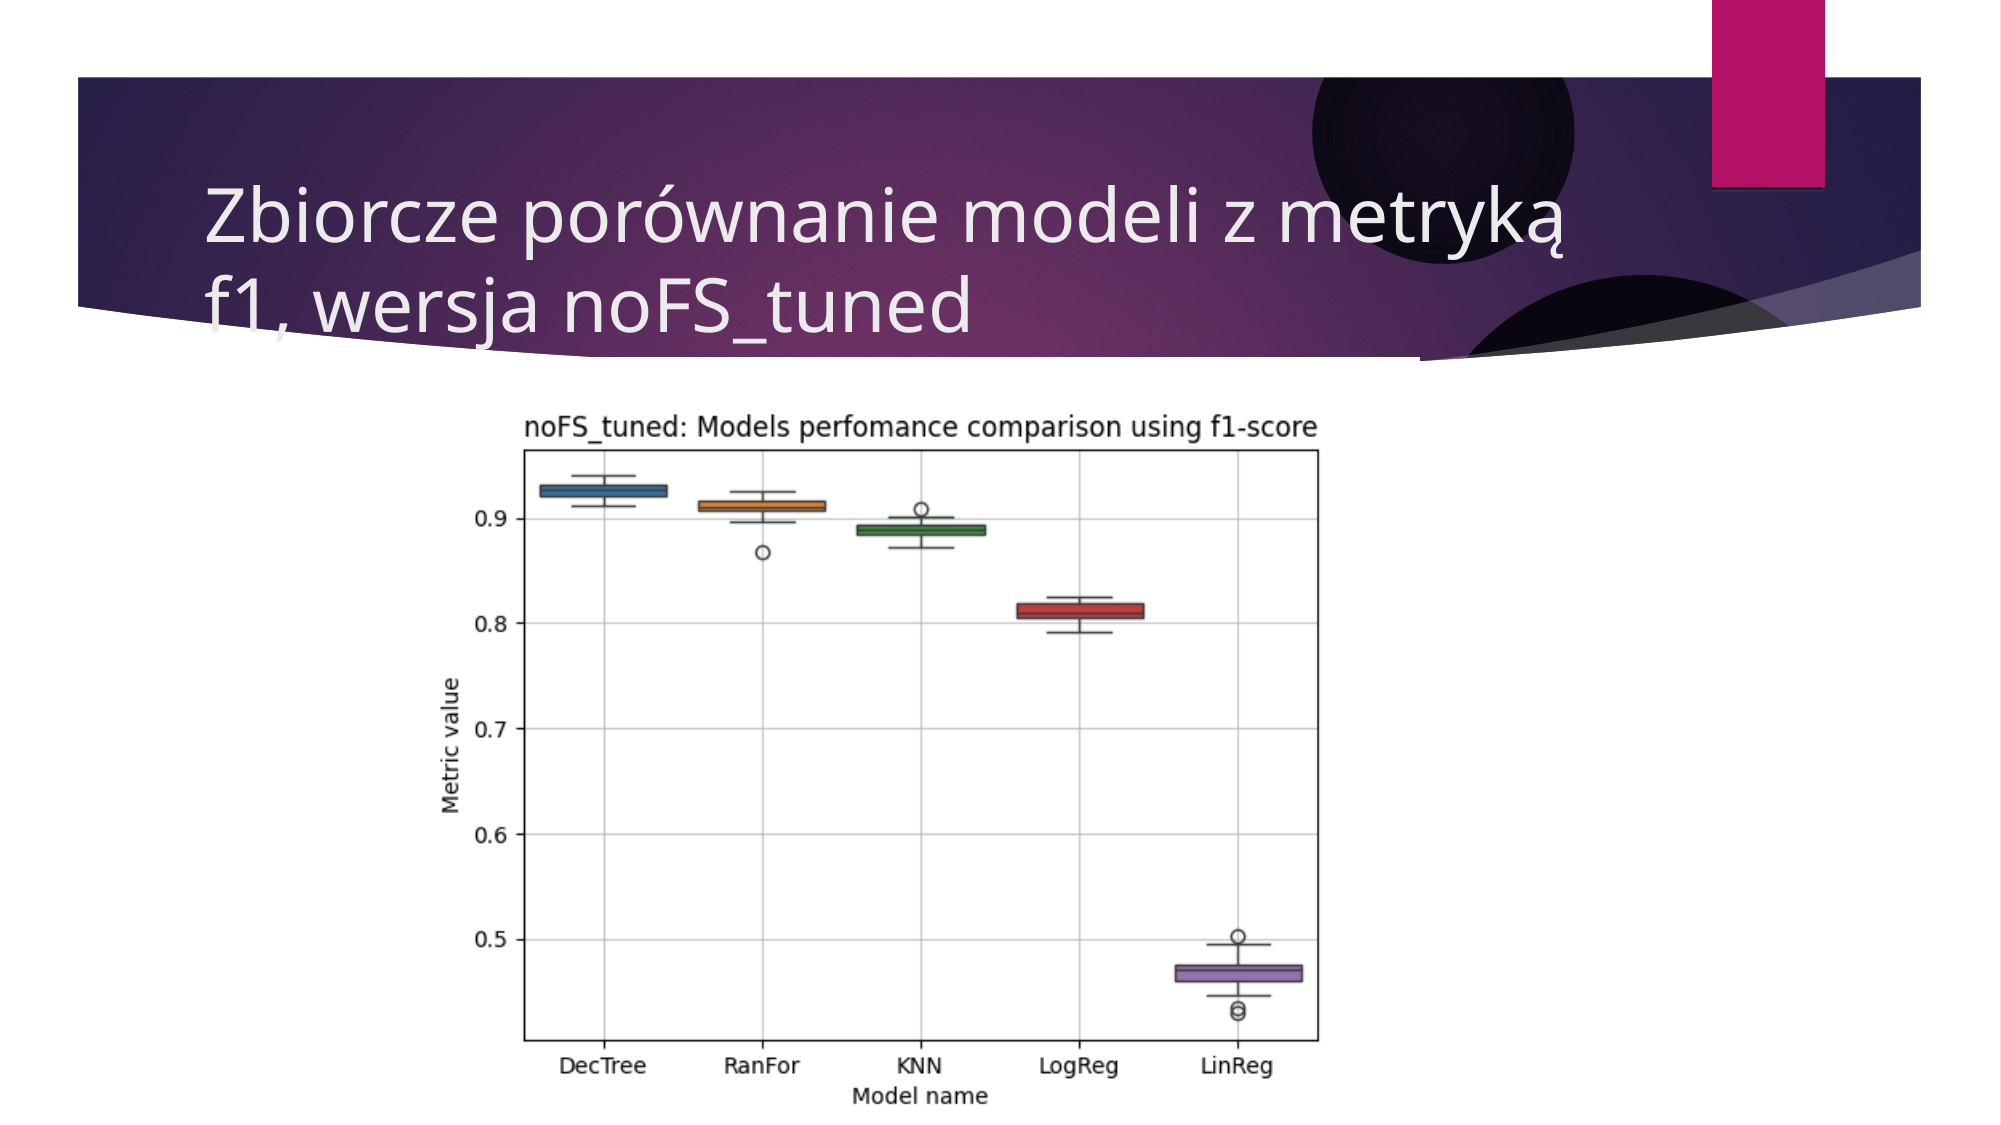

# Zbiorcze porównanie modeli z metryką f1, wersja noFS_tuned